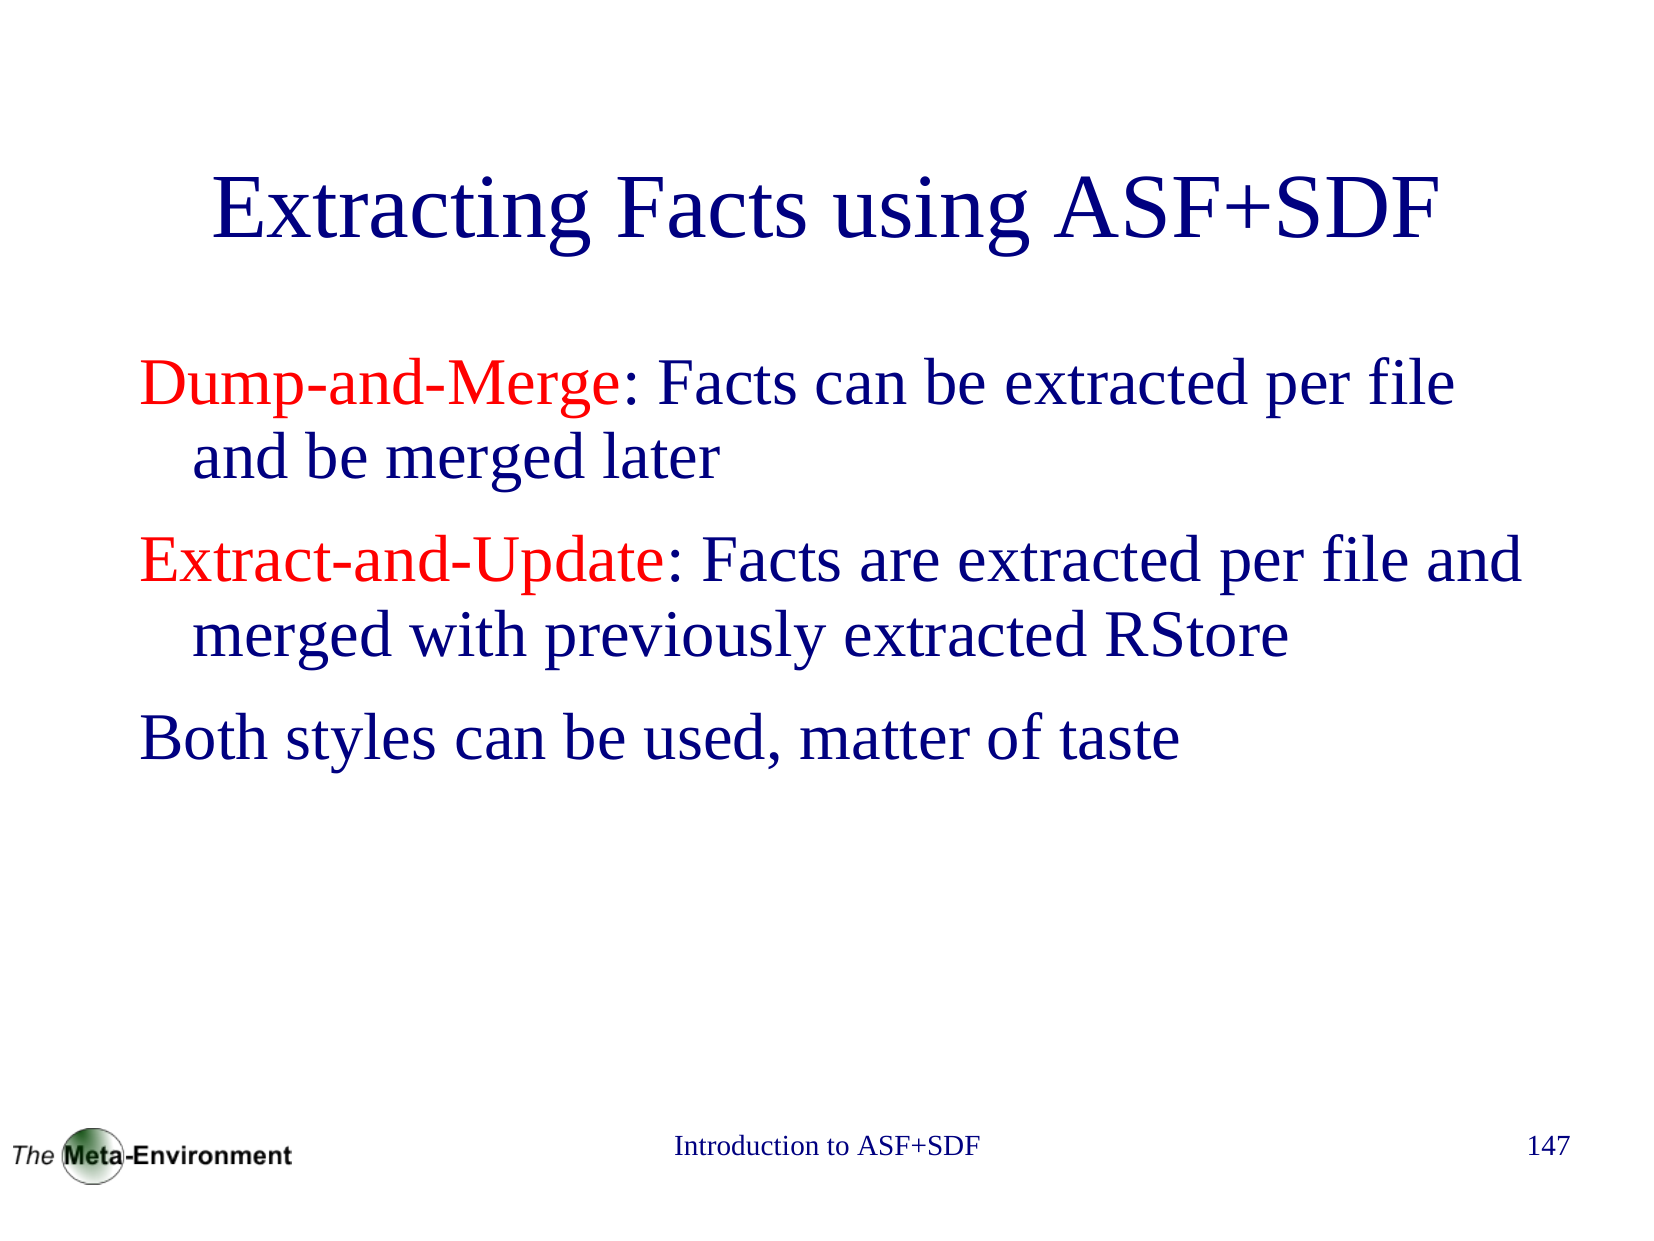

# Extracting Facts using ASF+SDF
Dump-and-Merge: Facts can be extracted per file and be merged later
Extract-and-Update: Facts are extracted per file and merged with previously extracted RStore
Both styles can be used, matter of taste
147